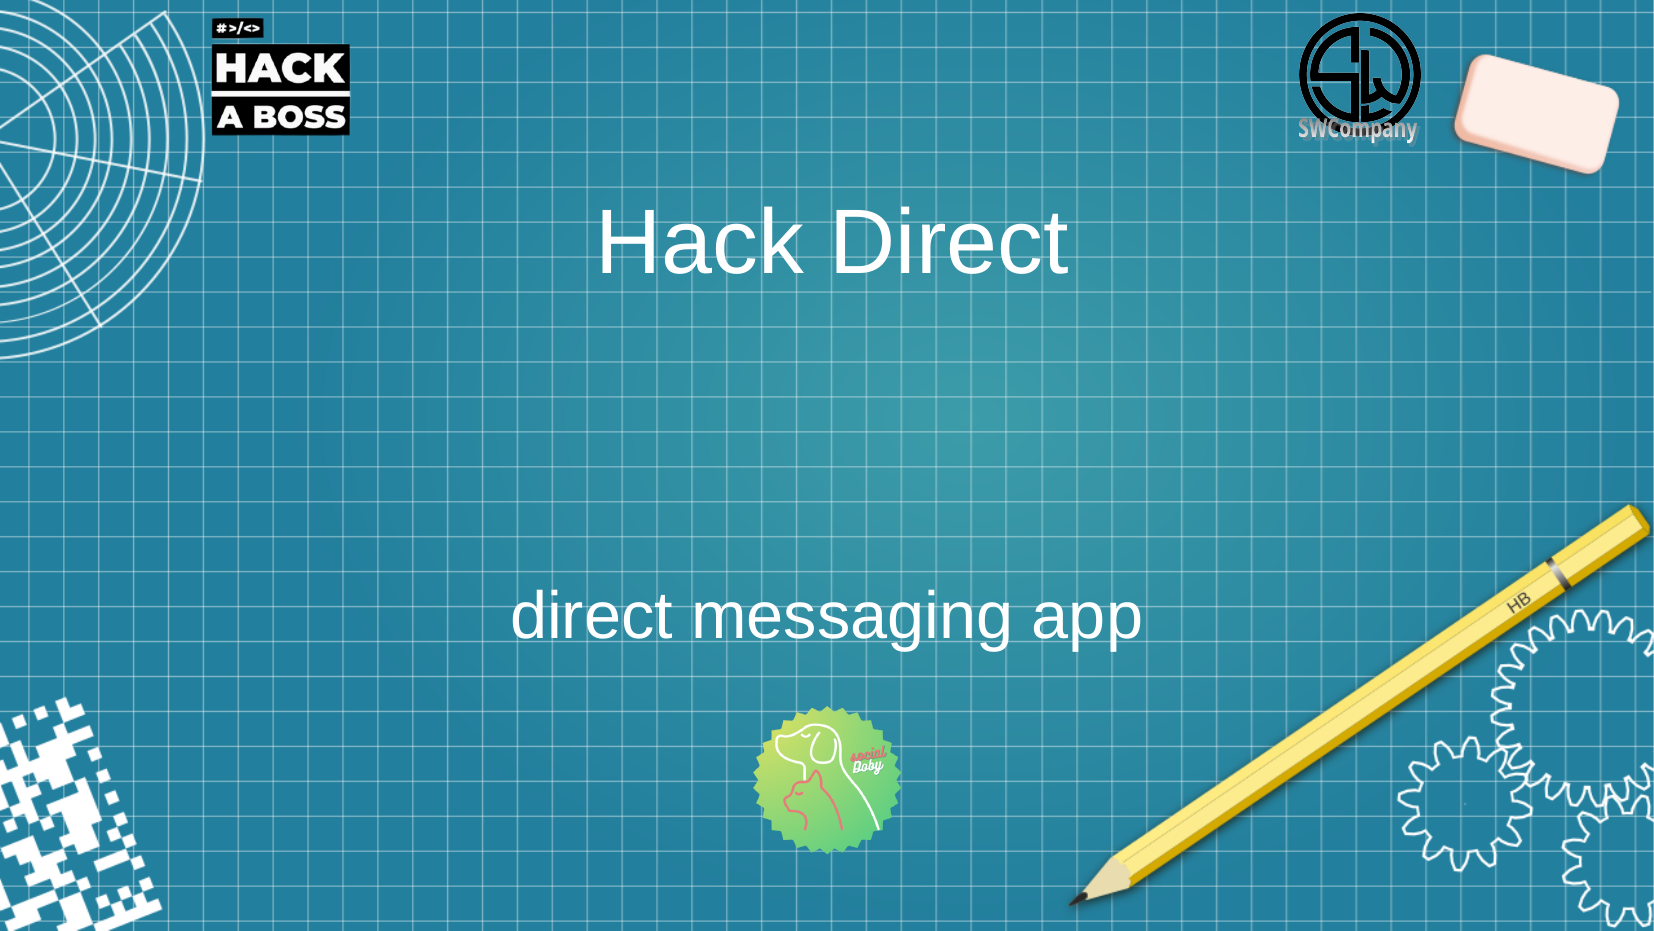

SWCompany
# Hack Direct
direct messaging app